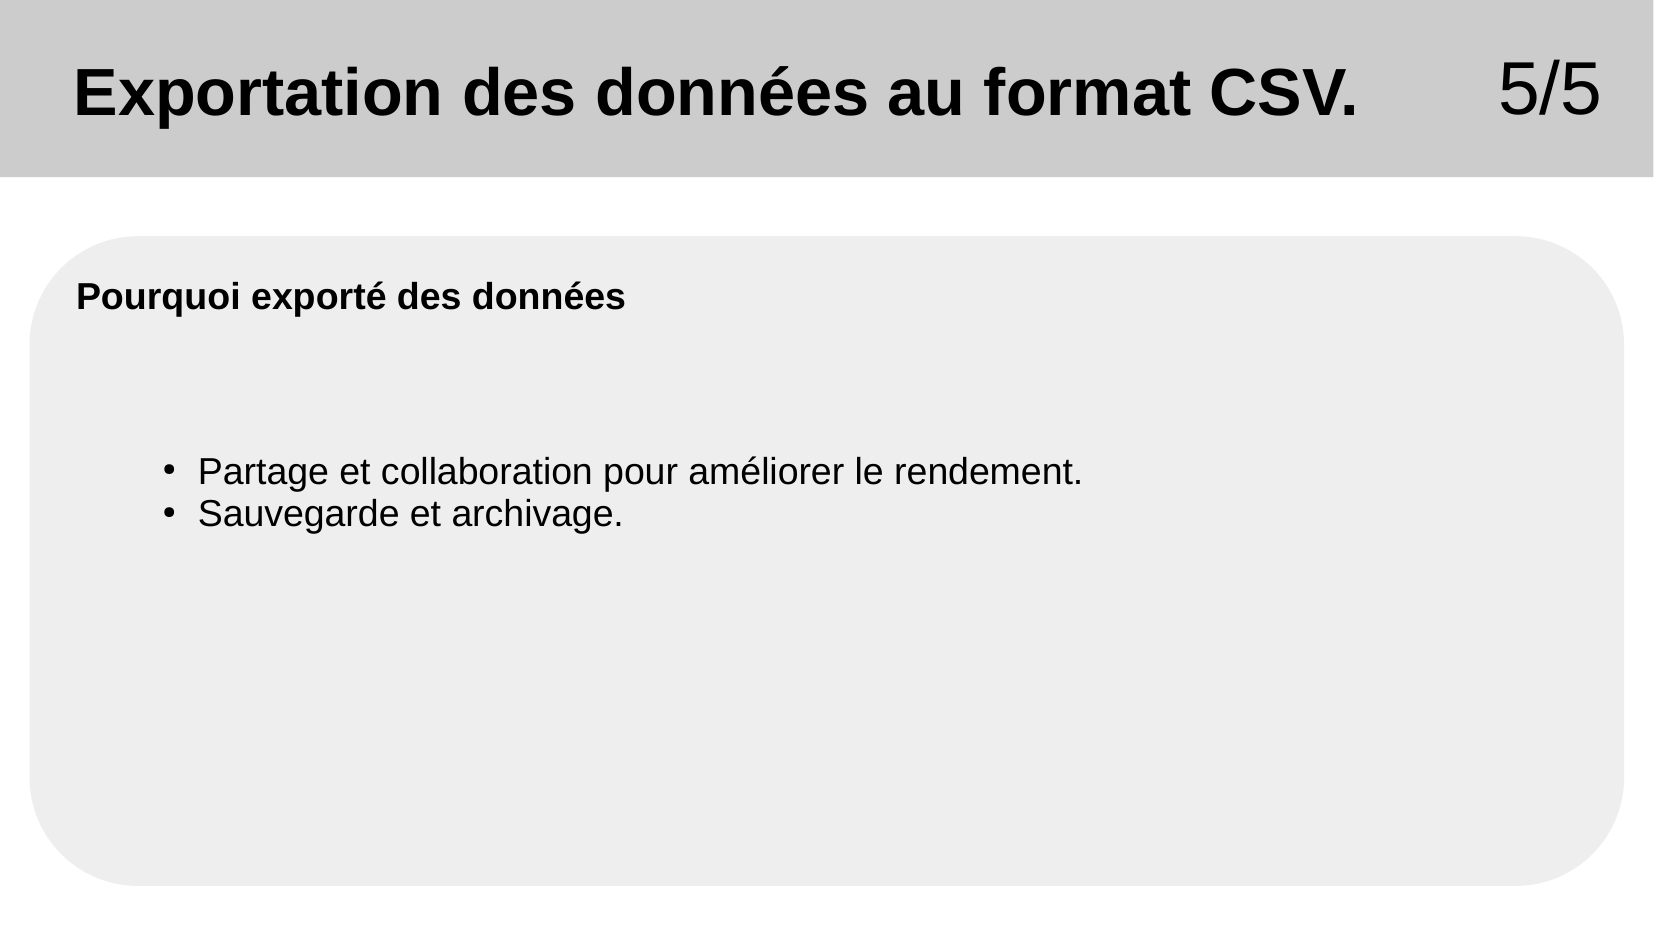

5/5
Exportation des données au format CSV.
Pourquoi exporté des données
Partage et collaboration pour améliorer le rendement.
Sauvegarde et archivage.